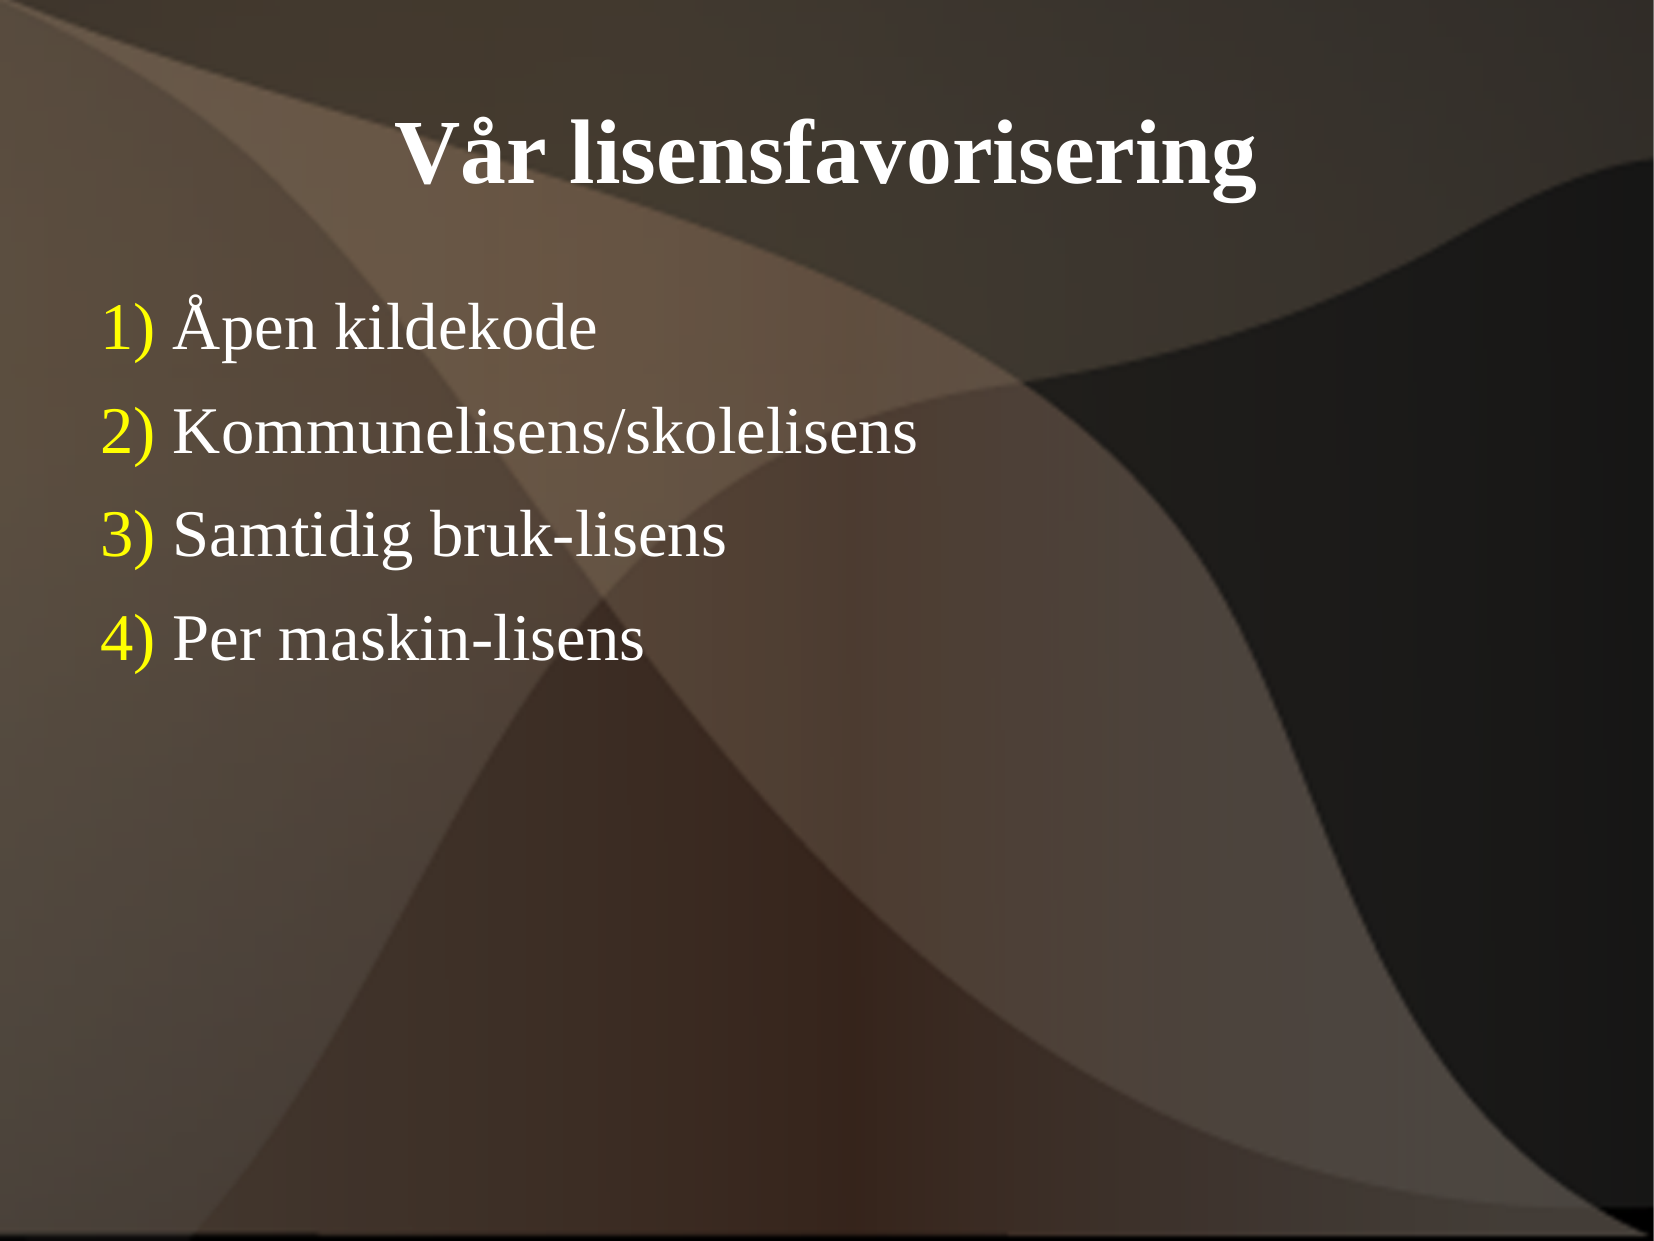

# Vår lisensfavorisering
 Åpen kildekode
 Kommunelisens/skolelisens
 Samtidig bruk-lisens
 Per maskin-lisens